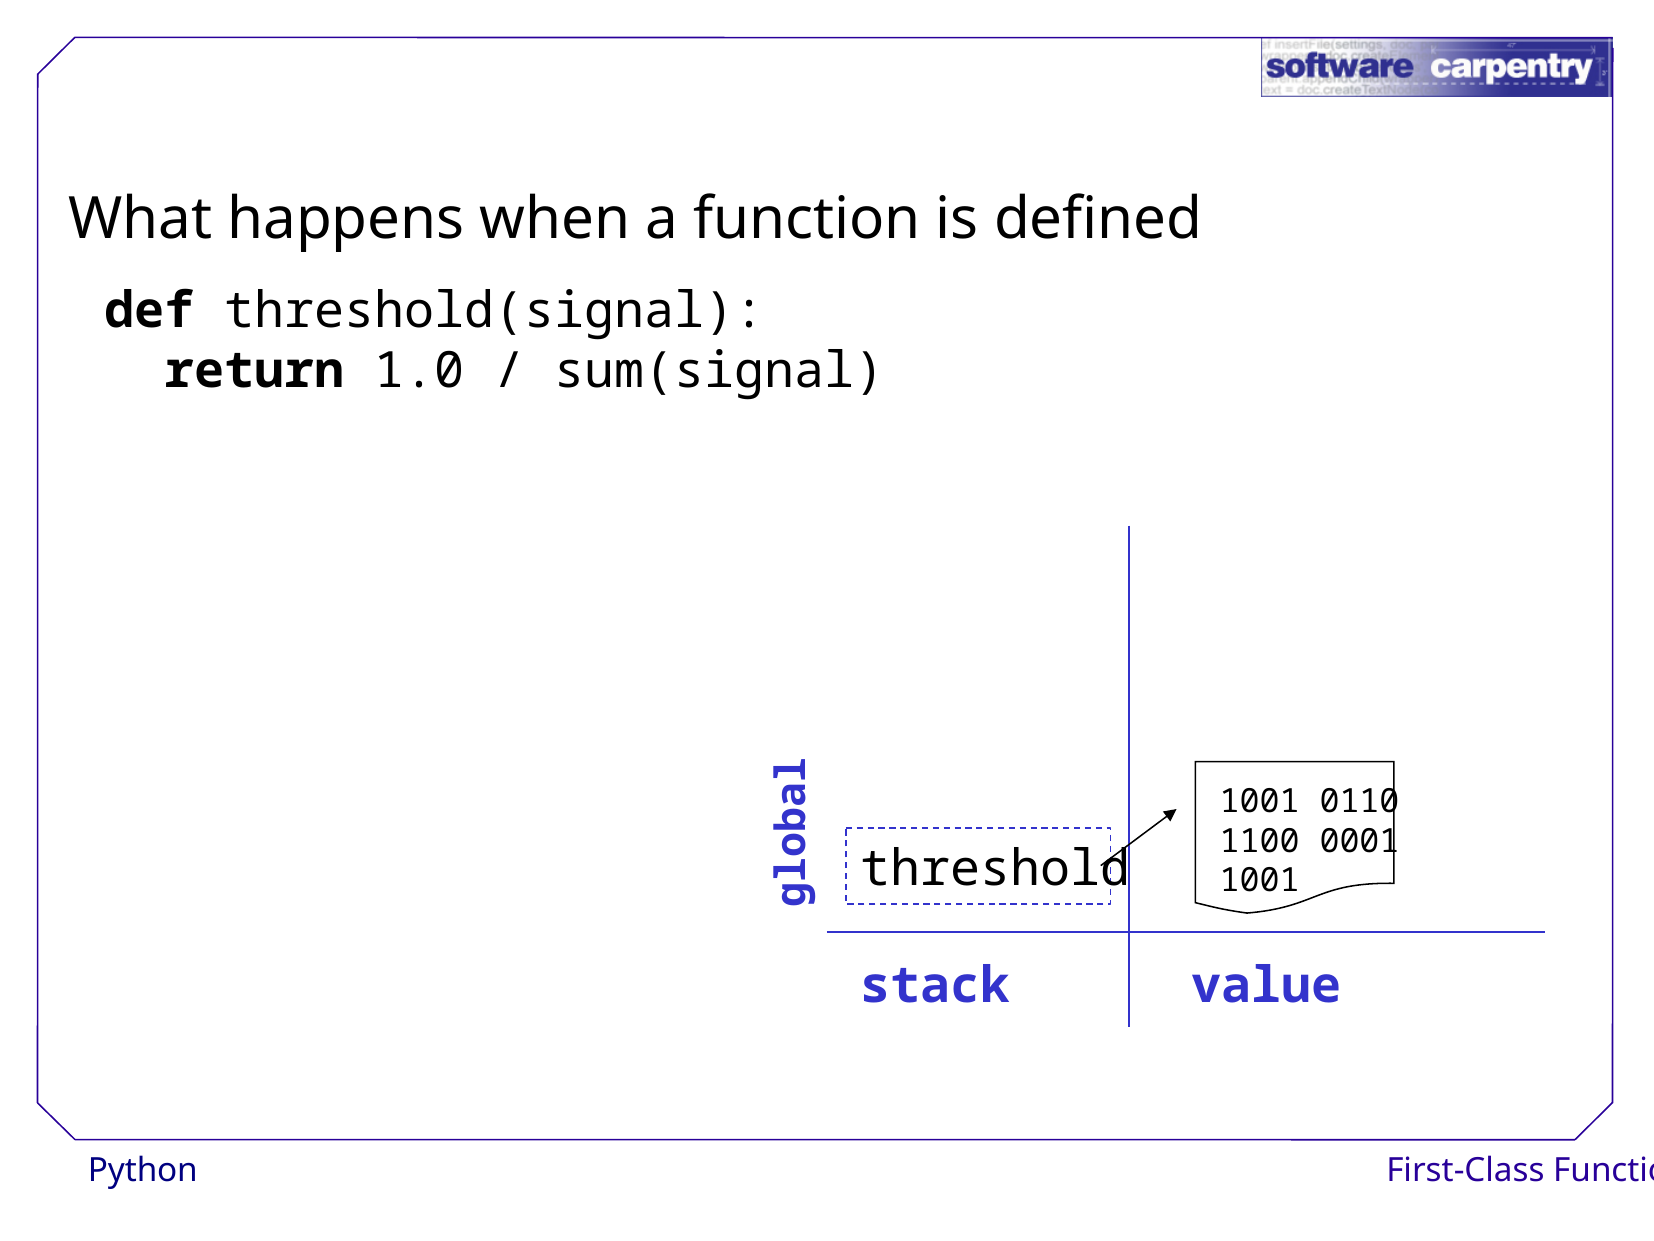

What happens when a function is defined
def threshold(signal):
 return 1.0 / sum(signal)
1001 0110
1100 0001
1001
global
threshold
stack
value